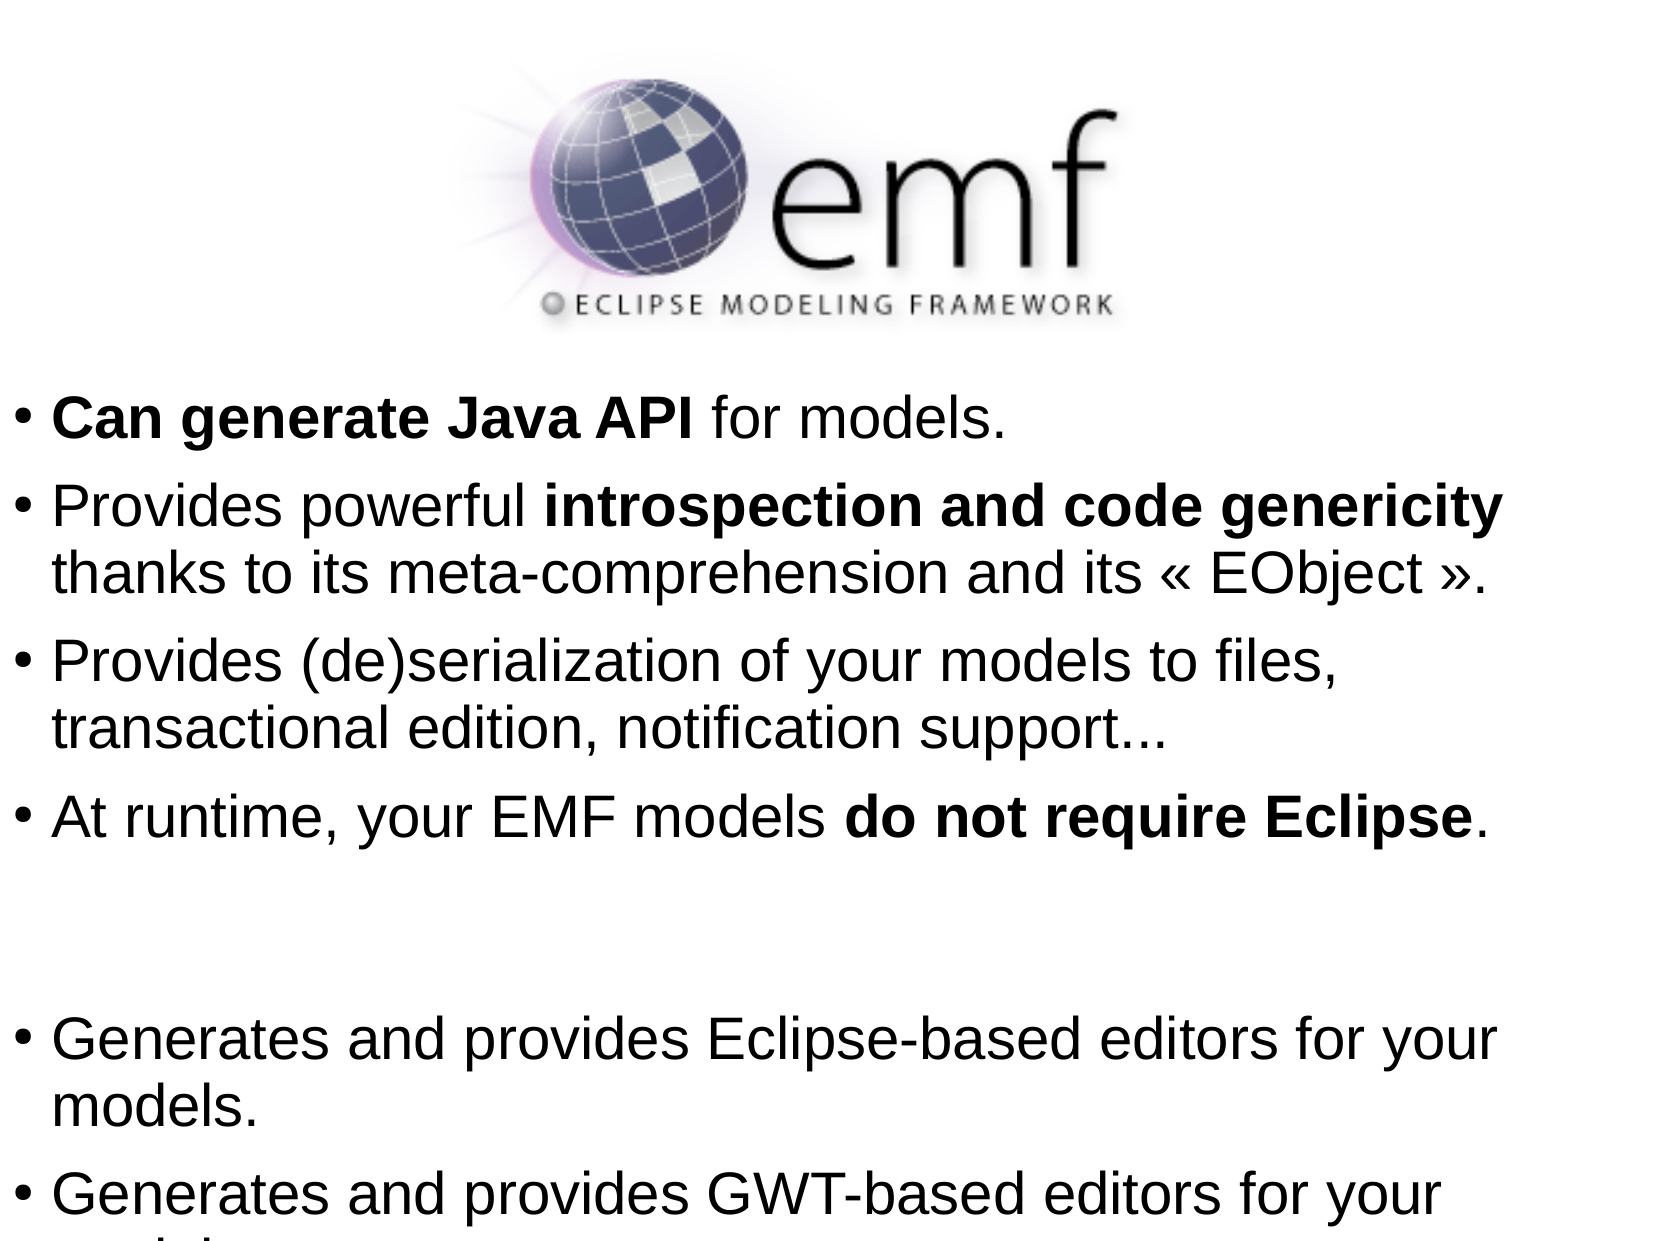

# Can generate Java API for models.
Provides powerful introspection and code genericity thanks to its meta-comprehension and its « EObject ».
Provides (de)serialization of your models to files, transactional edition, notification support...
At runtime, your EMF models do not require Eclipse.
Generates and provides Eclipse-based editors for your models.
Generates and provides GWT-based editors for your models.